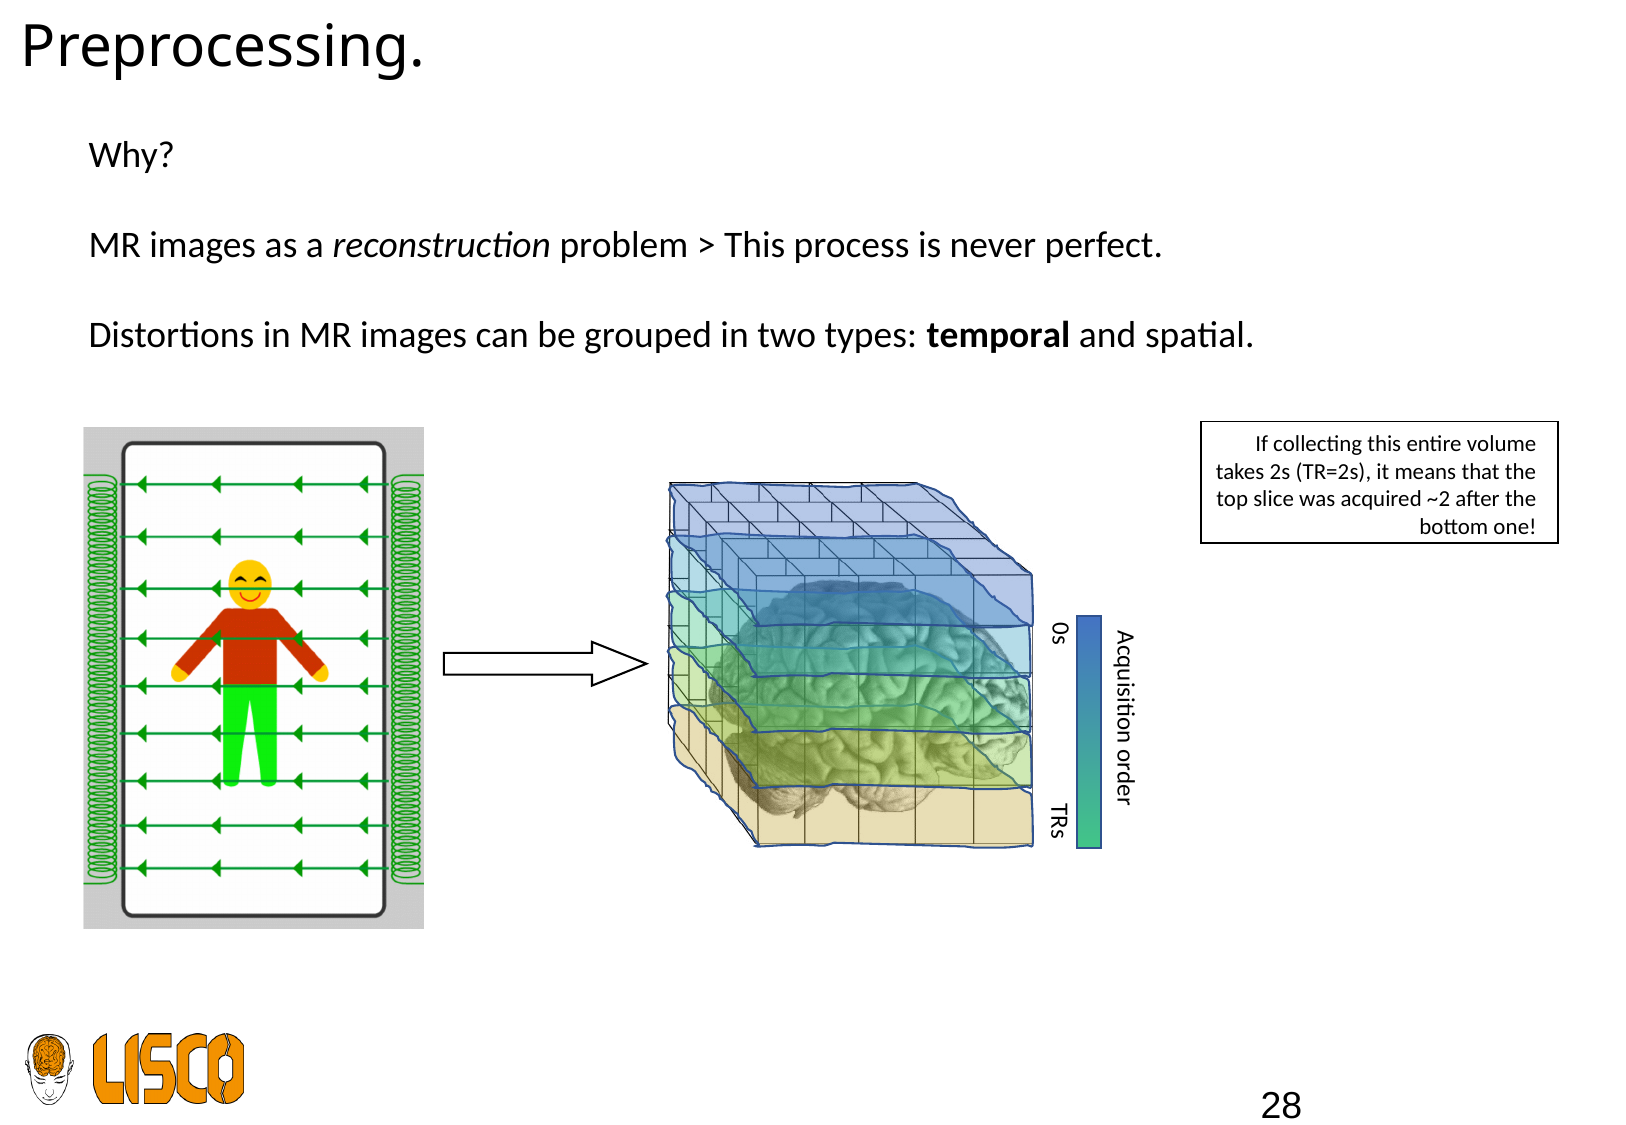

Preprocessing.
Why?
MR images as a reconstruction problem > This process is never perfect.
Distortions in MR images can be grouped in two types: temporal and spatial.
If collecting this entire volume takes 2s (TR=2s), it means that the top slice was acquired ~2 after the bottom one!
0s
Acquisition order
TRs